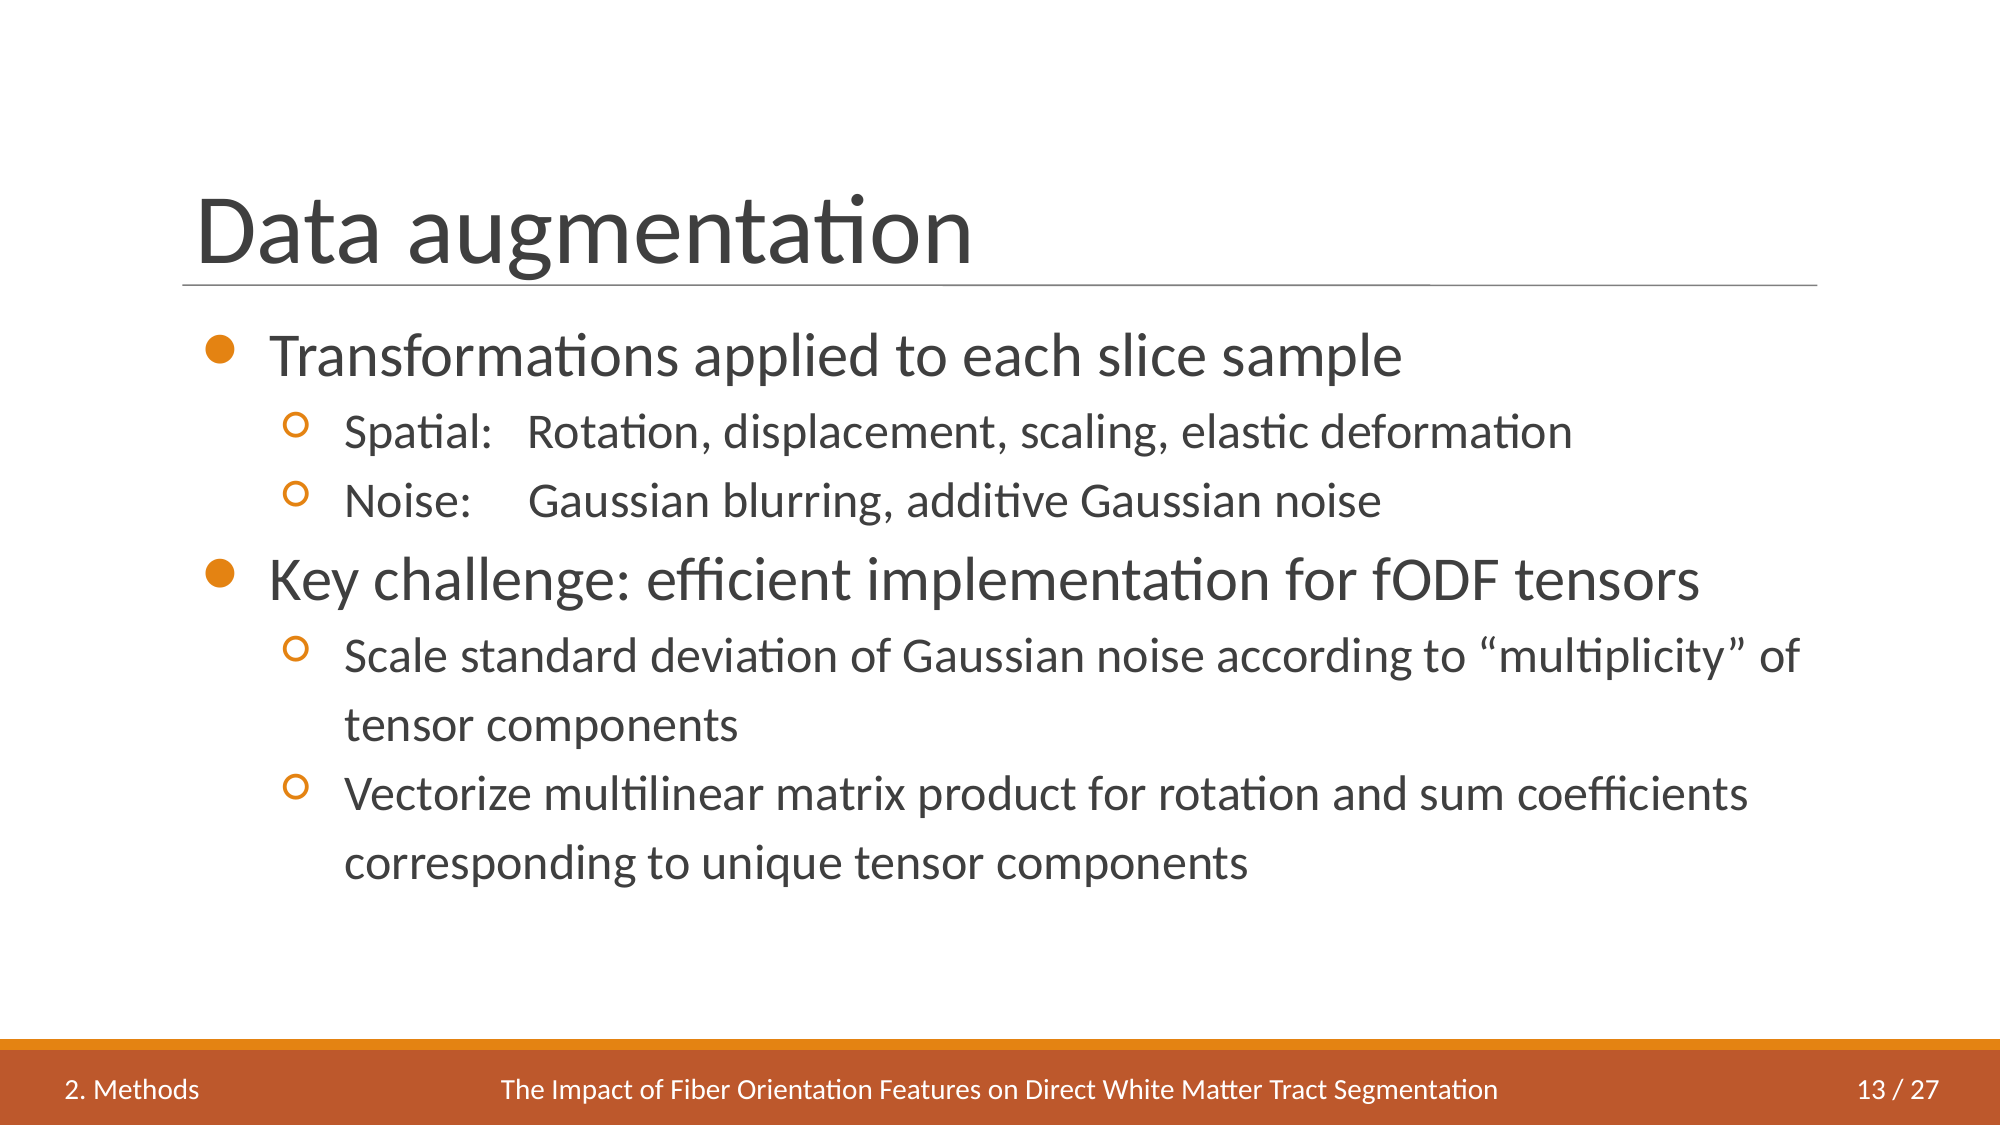

# Data augmentation
Transformations applied to each slice sample
Spatial: Rotation, displacement, scaling, elastic deformation
Noise: 	 Gaussian blurring, additive Gaussian noise
Key challenge: efficient implementation for fODF tensors
Scale standard deviation of Gaussian noise according to “multiplicity” of tensor components
Vectorize multilinear matrix product for rotation and sum coefficients corresponding to unique tensor components
2. Methods
The Impact of Fiber Orientation Features on Direct White Matter Tract Segmentation